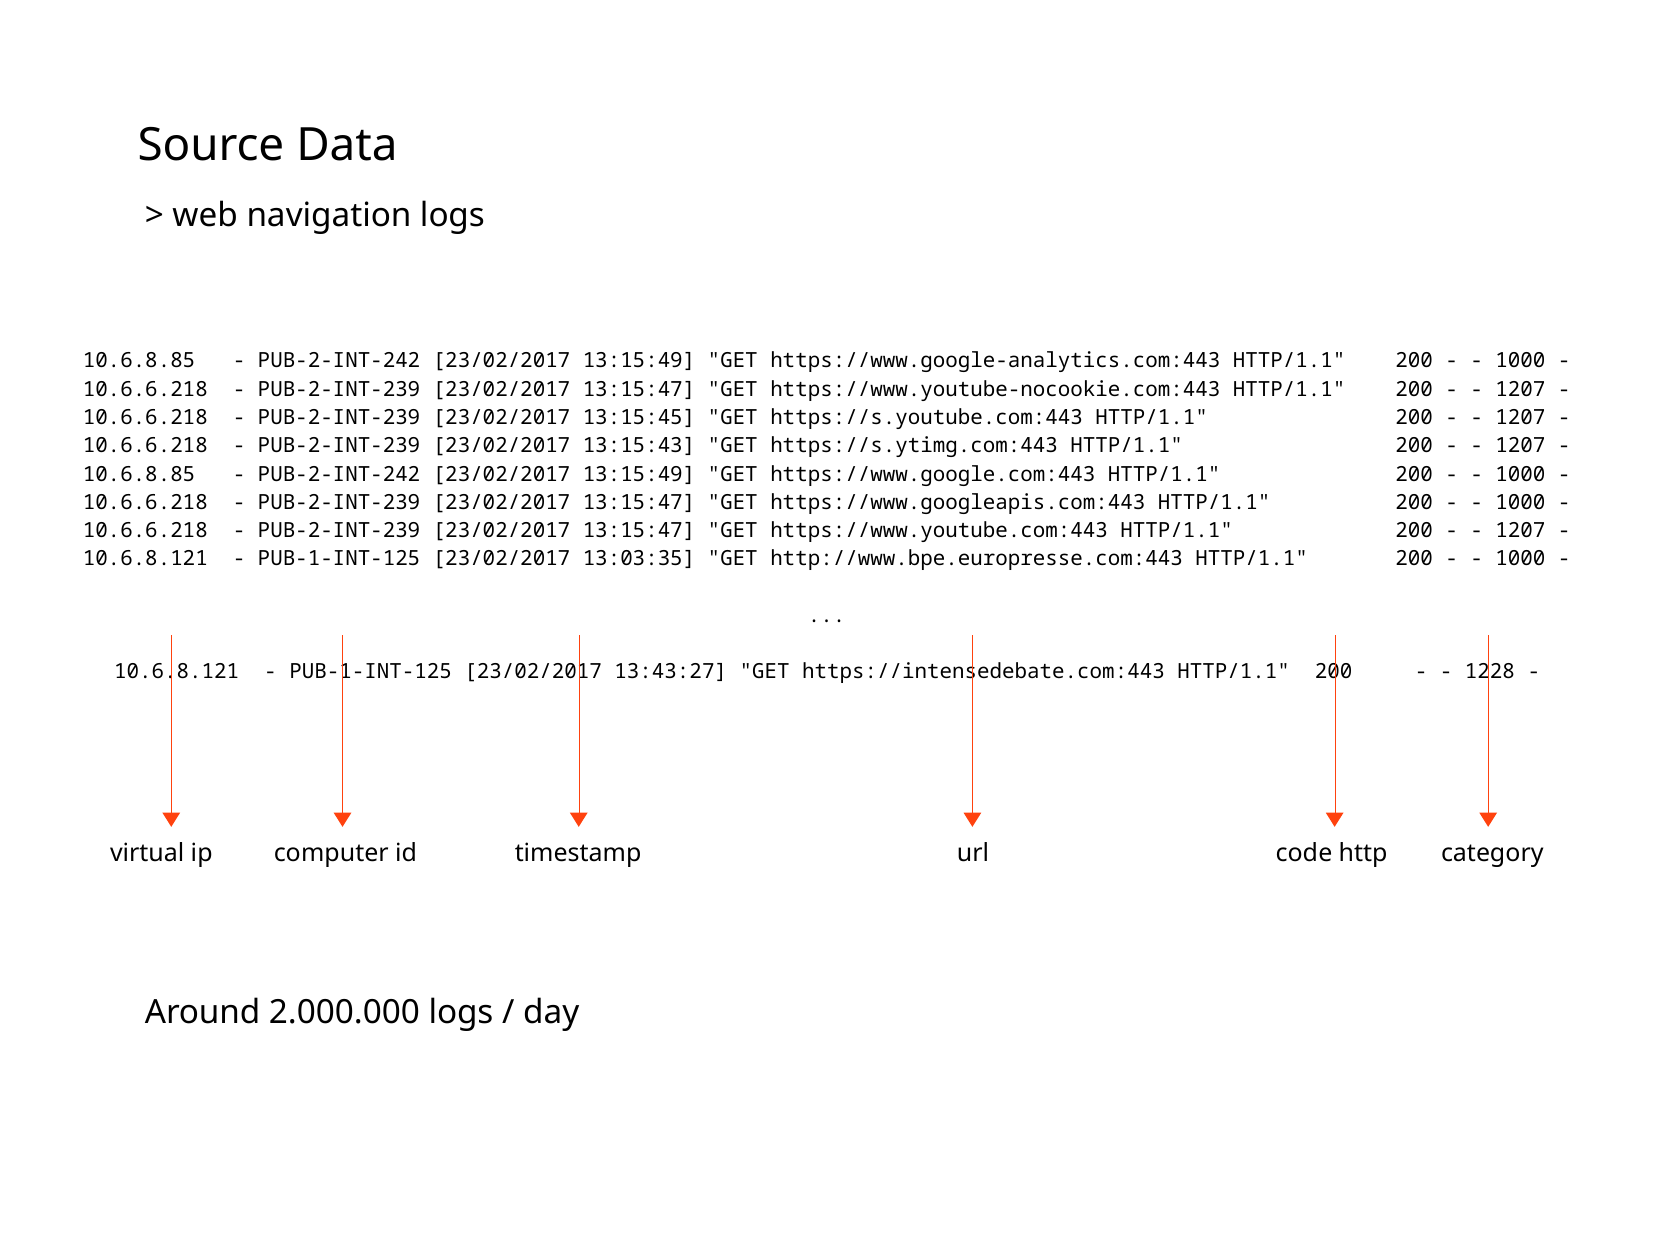

Source Data
> web navigation logs
10.6.8.85 - PUB-2-INT-242 [23/02/2017 13:15:49] "GET https://www.google-analytics.com:443 HTTP/1.1" 200 - - 1000 -
10.6.6.218 - PUB-2-INT-239 [23/02/2017 13:15:47] "GET https://www.youtube-nocookie.com:443 HTTP/1.1" 200 - - 1207 -
10.6.6.218 - PUB-2-INT-239 [23/02/2017 13:15:45] "GET https://s.youtube.com:443 HTTP/1.1" 200 - - 1207 -
10.6.6.218 - PUB-2-INT-239 [23/02/2017 13:15:43] "GET https://s.ytimg.com:443 HTTP/1.1" 200 - - 1207 -
10.6.8.85 - PUB-2-INT-242 [23/02/2017 13:15:49] "GET https://www.google.com:443 HTTP/1.1" 200 - - 1000 -
10.6.6.218 - PUB-2-INT-239 [23/02/2017 13:15:47] "GET https://www.googleapis.com:443 HTTP/1.1" 200 - - 1000 -
10.6.6.218 - PUB-2-INT-239 [23/02/2017 13:15:47] "GET https://www.youtube.com:443 HTTP/1.1" 200 - - 1207 -
10.6.8.121 - PUB-1-INT-125 [23/02/2017 13:03:35] "GET http://www.bpe.europresse.com:443 HTTP/1.1" 200 - - 1000 -
...
10.6.8.121 - PUB-1-INT-125 [23/02/2017 13:43:27] "GET https://intensedebate.com:443 HTTP/1.1" 200 - - 1228 -
virtual ip
computer id
timestamp
url
code http
category
Around 2.000.000 logs / day